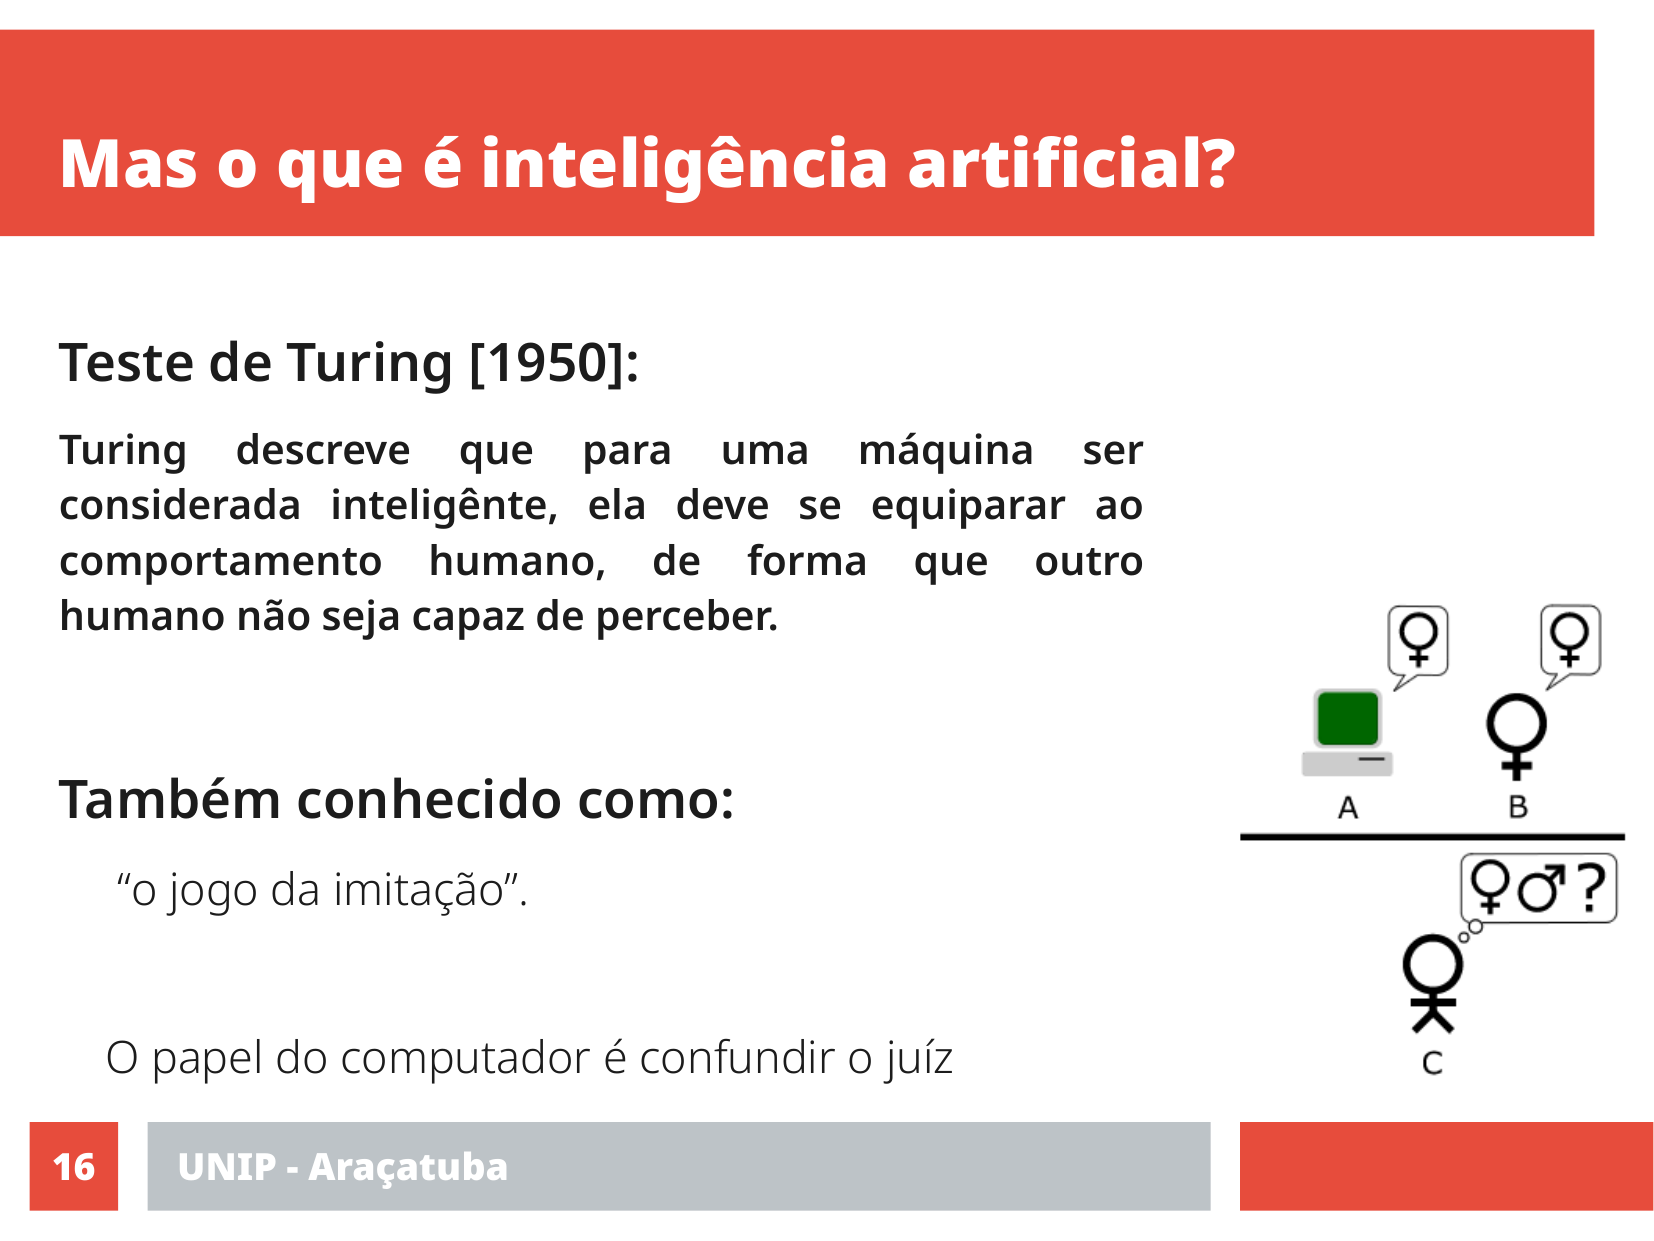

Mas o que é inteligência artificial?
# Teste de Turing [1950]:
Turing descreve que para uma máquina ser considerada inteligênte, ela deve se equiparar ao comportamento humano, de forma que outro humano não seja capaz de perceber.
Também conhecido como:
 “o jogo da imitação”.
O papel do computador é confundir o juíz
16
UNIP - Araçatuba